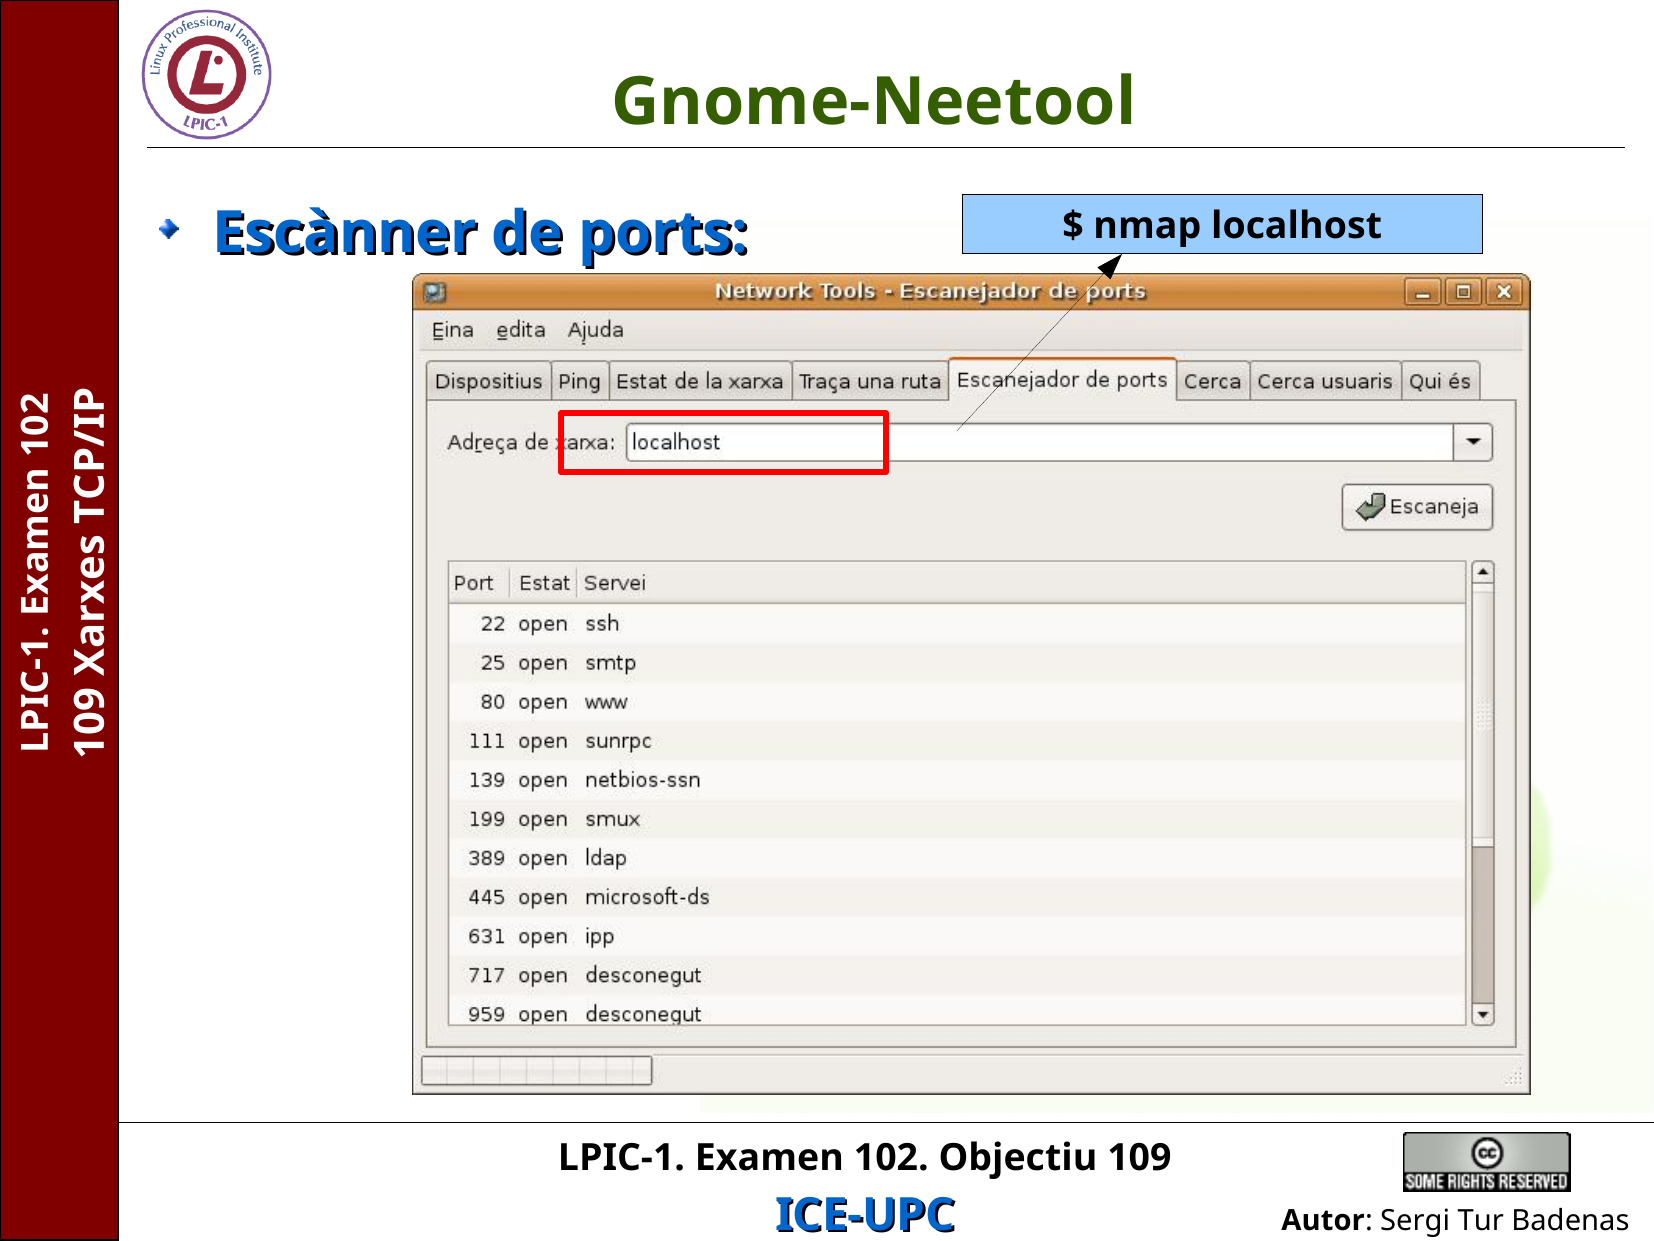

# Gnome-Neetool
Escànner de ports:
$ nmap localhost